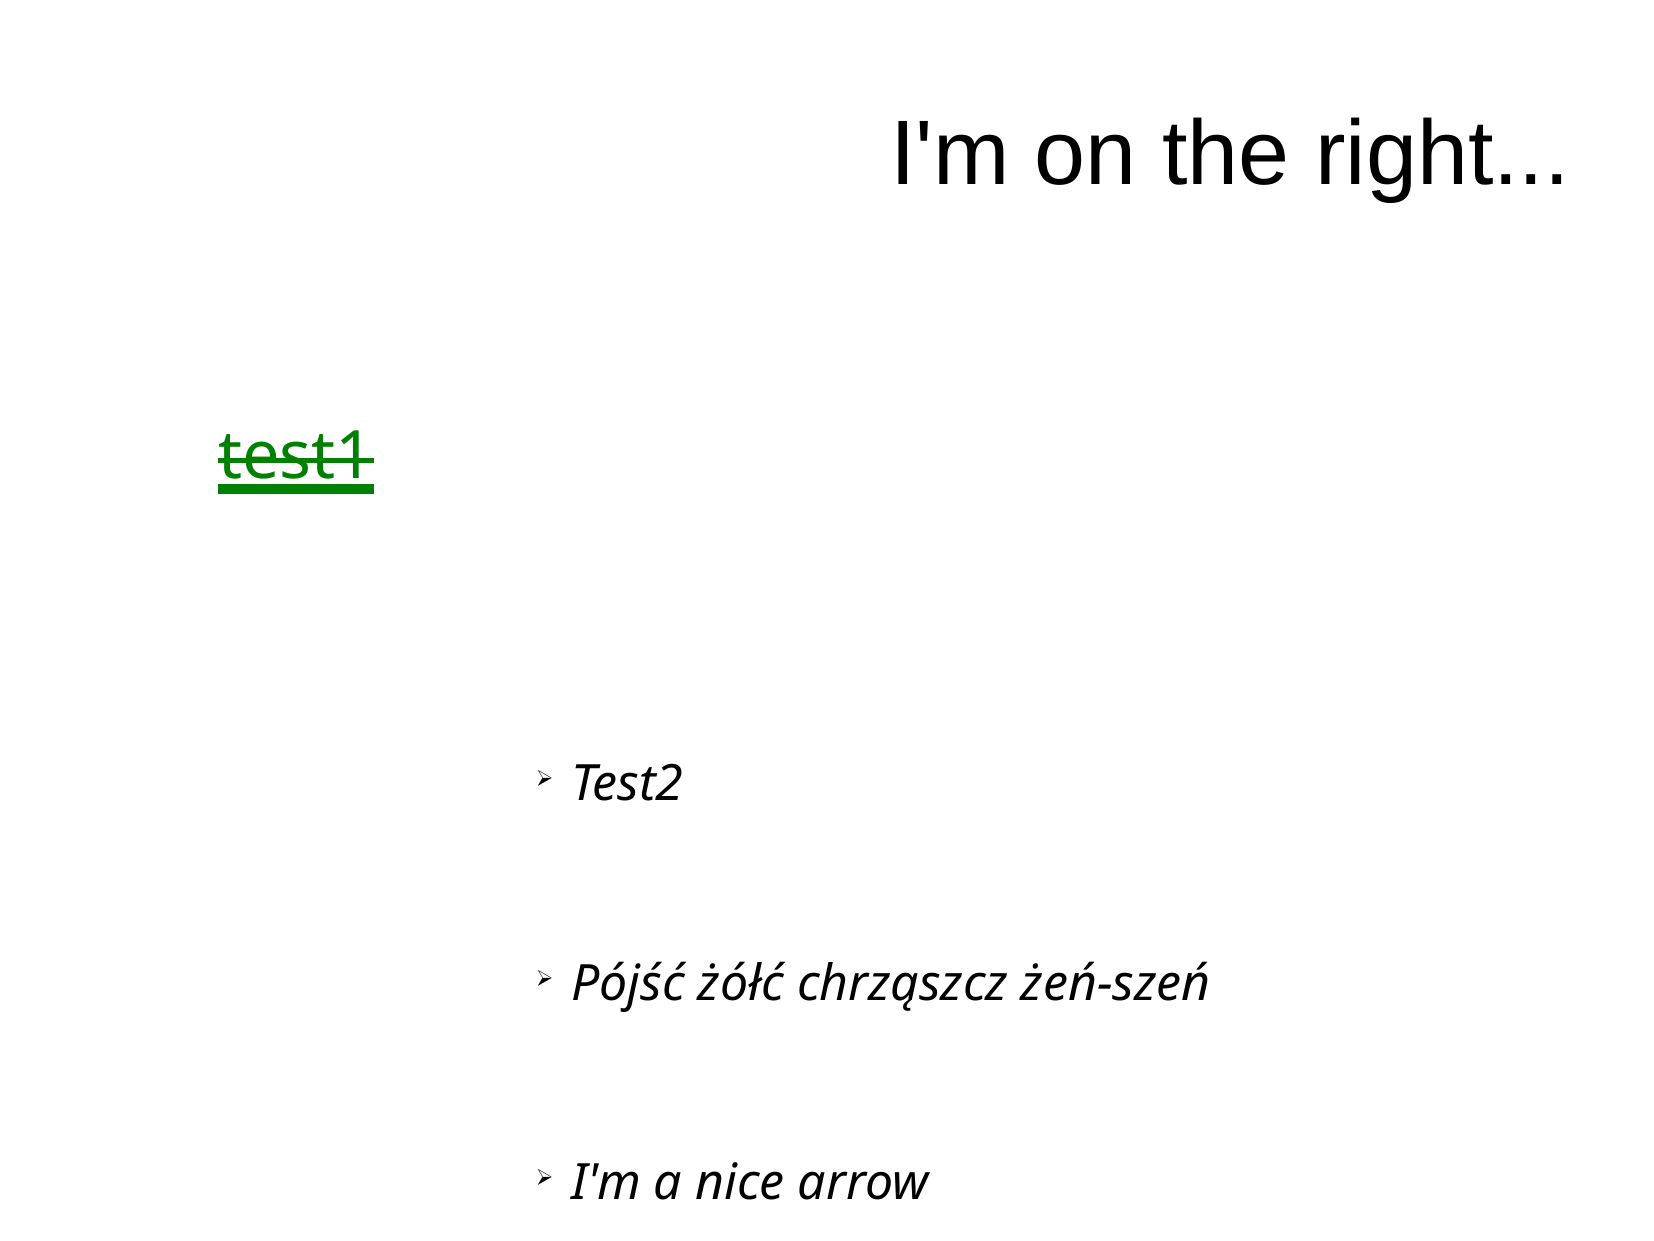

# I'm on the right...
test1
Around and round, and round...
Test2
Pójść żółć chrząszcz żeń-szeń
I'm a nice arrow